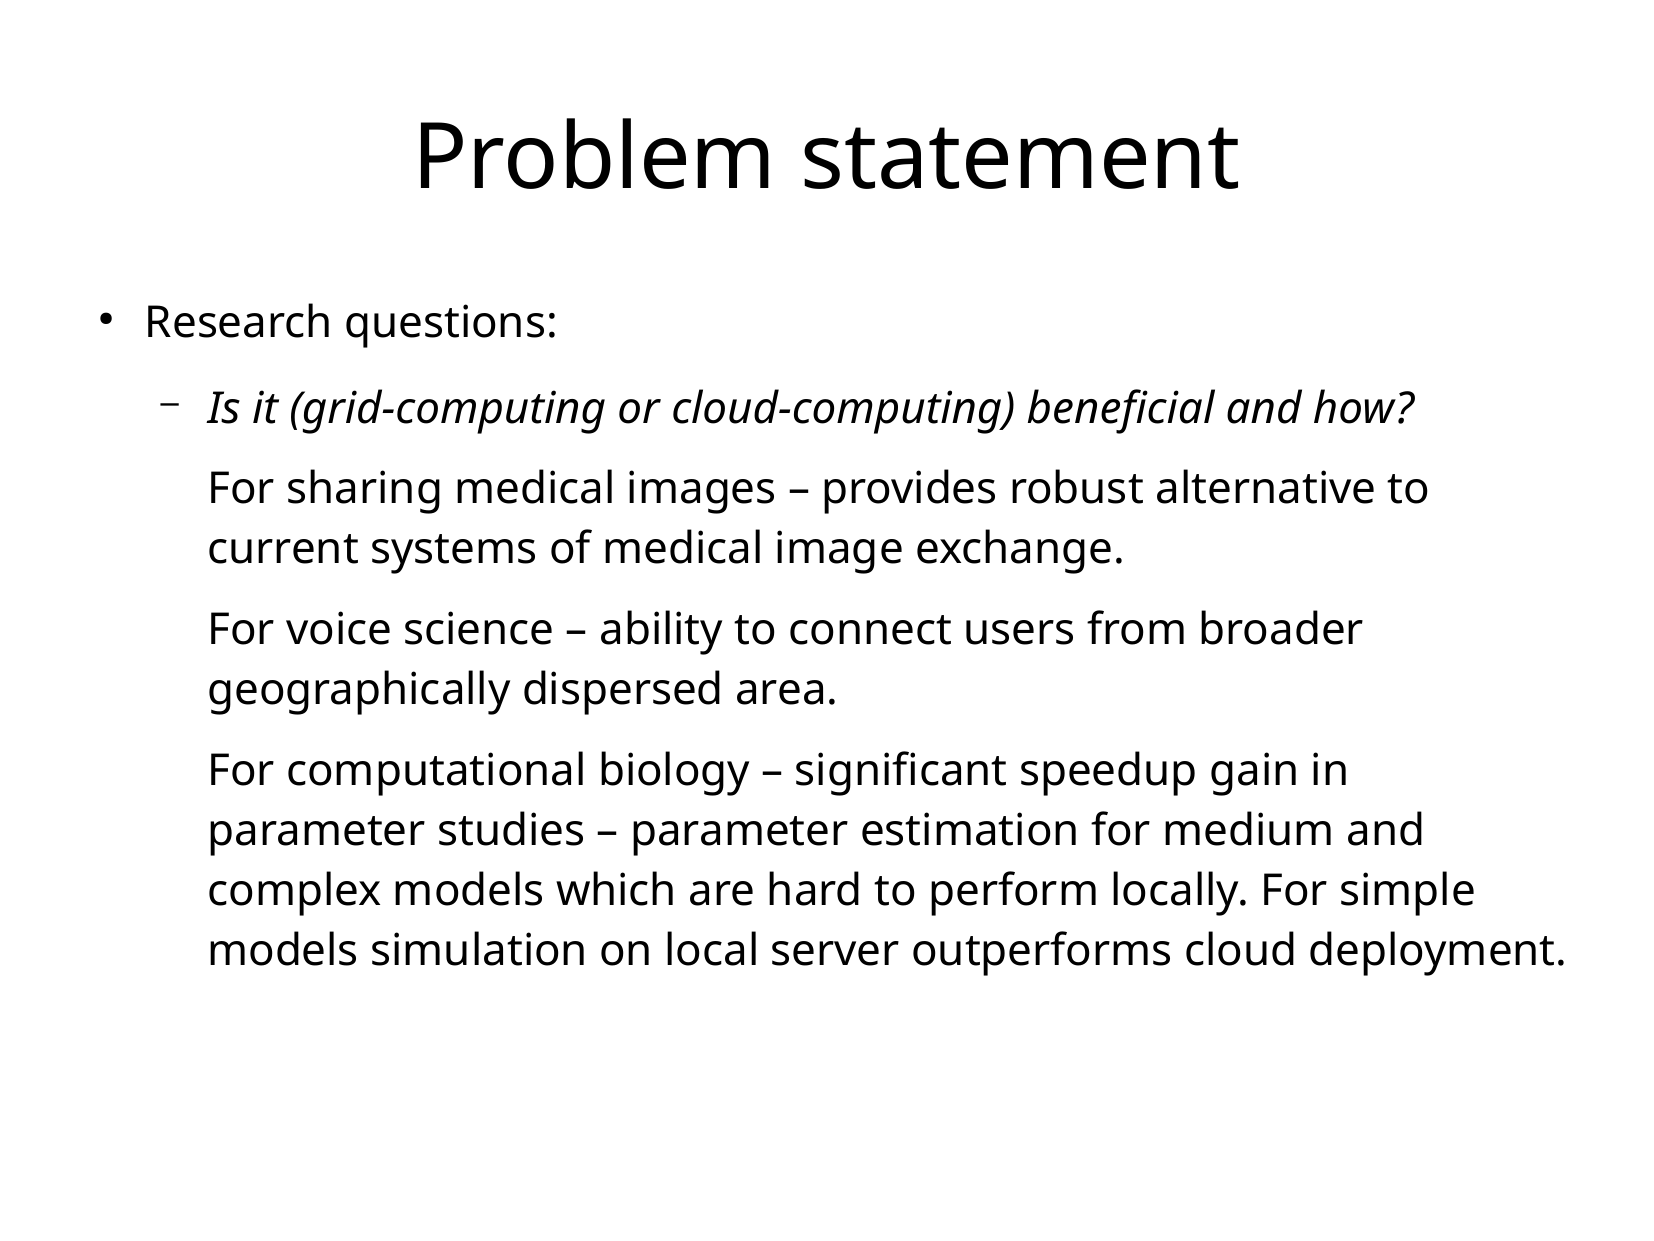

# Problem statement
Research questions:
Is it (grid-computing or cloud-computing) beneficial and how?
For sharing medical images – provides robust alternative to current systems of medical image exchange.
For voice science – ability to connect users from broader geographically dispersed area.
For computational biology – significant speedup gain in parameter studies – parameter estimation for medium and complex models which are hard to perform locally. For simple models simulation on local server outperforms cloud deployment.